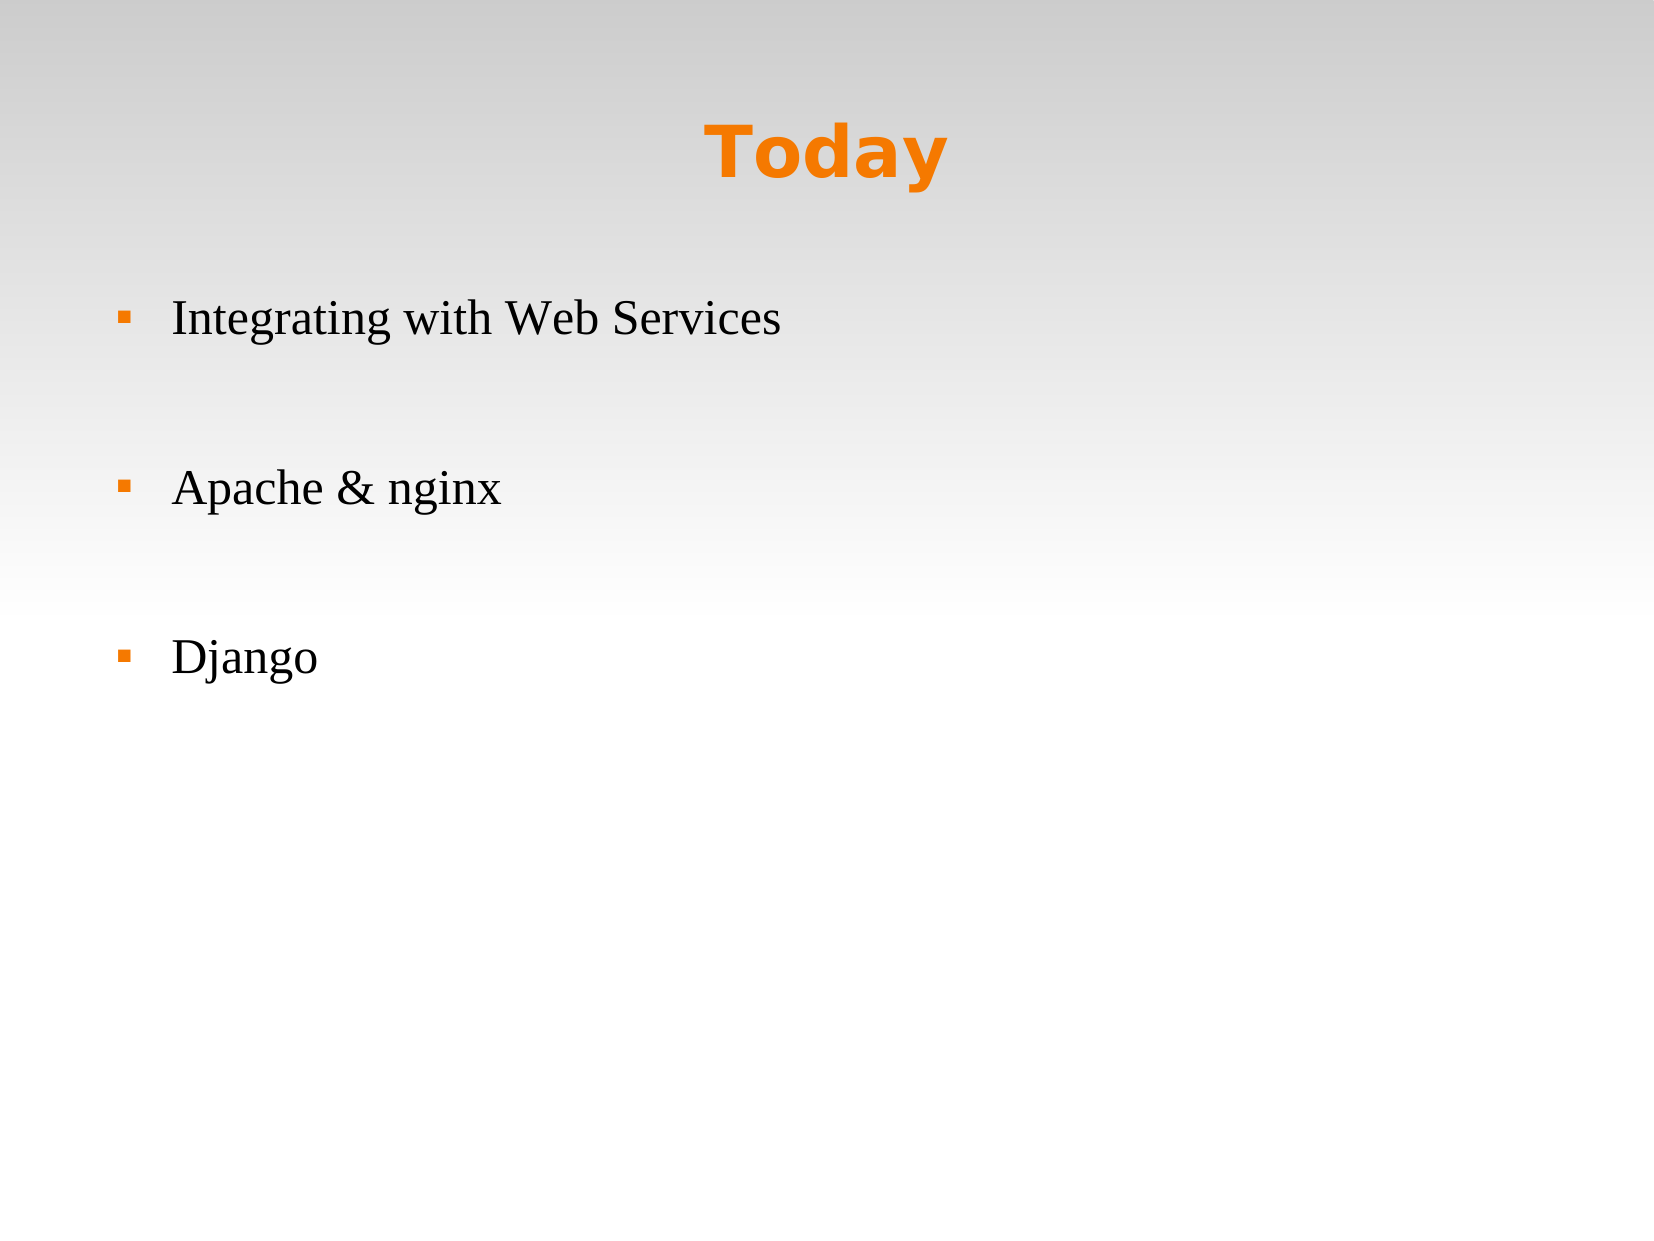

# Today
Integrating with Web Services
Apache & nginx
Django